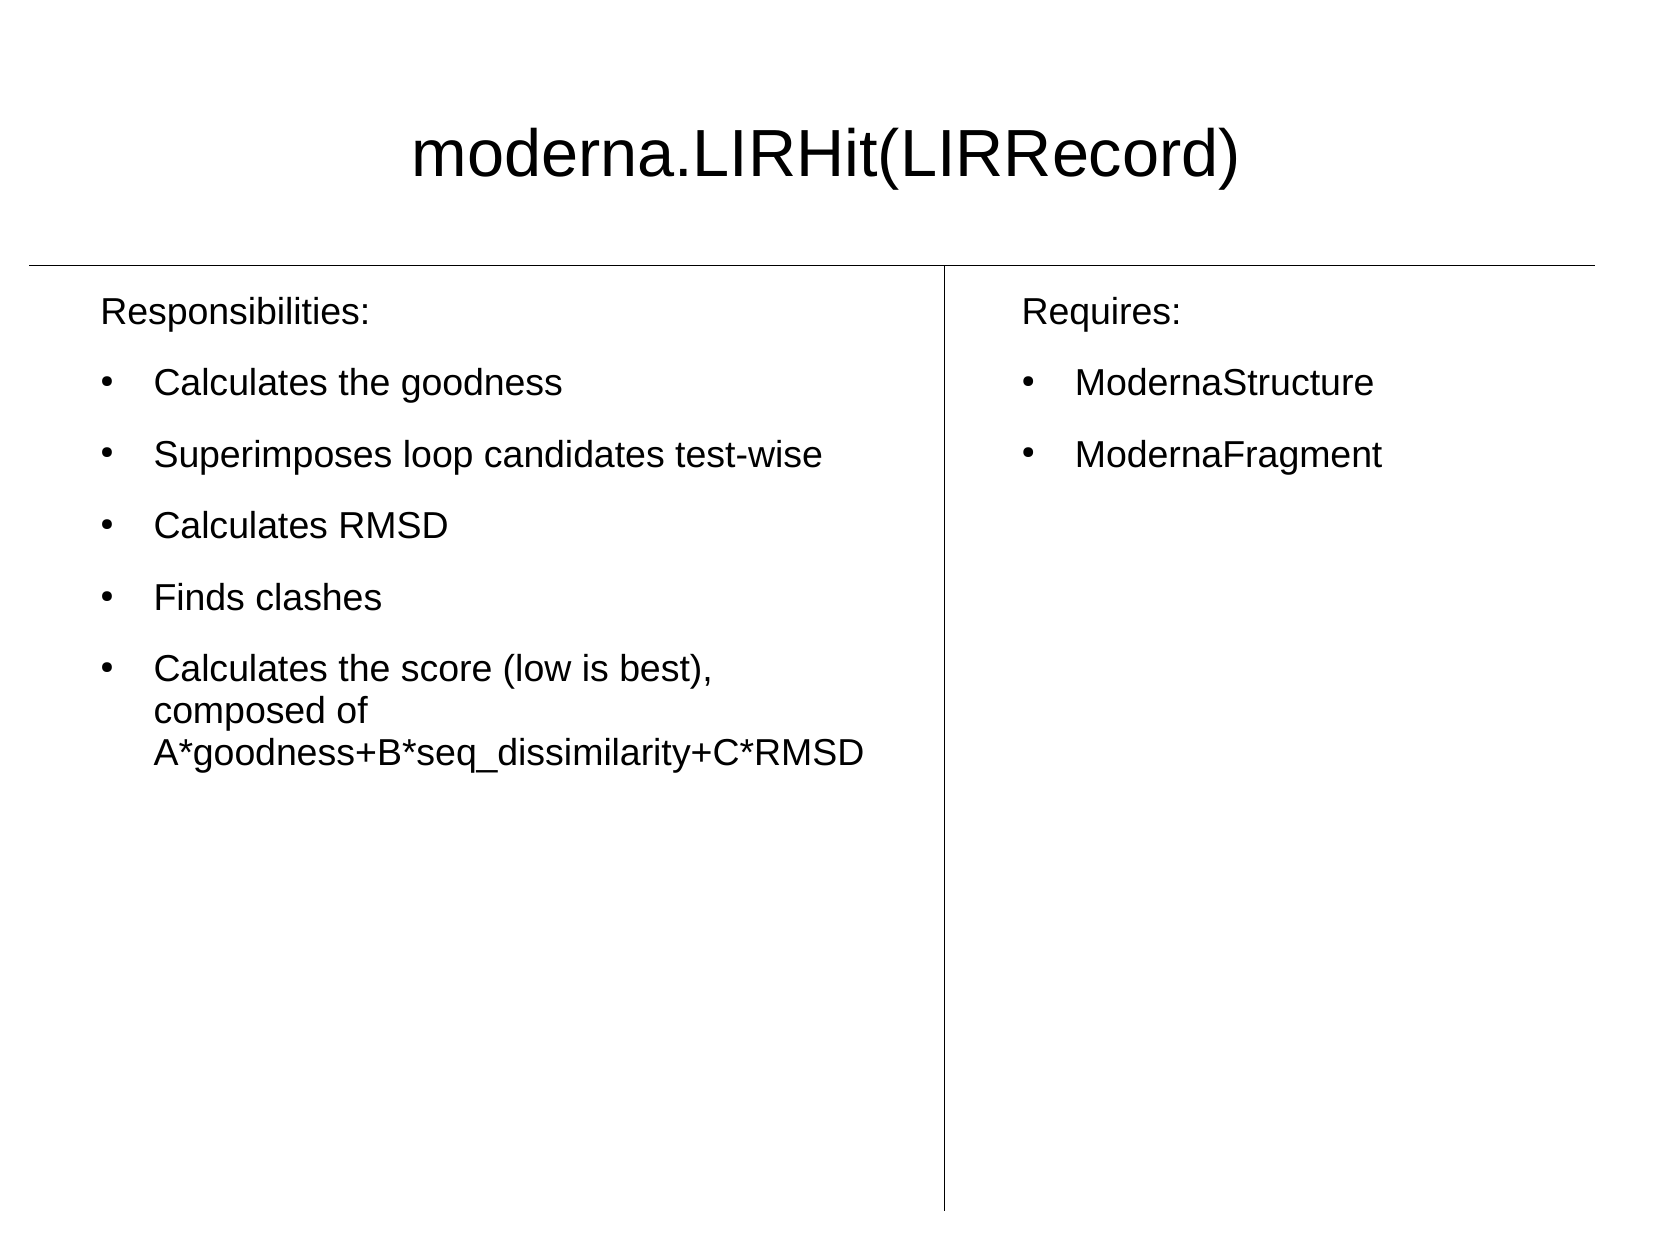

# moderna.LIRHit(LIRRecord)
Responsibilities:
Calculates the goodness
Superimposes loop candidates test-wise
Calculates RMSD
Finds clashes
Calculates the score (low is best), composed of
A*goodness+B*seq_dissimilarity+C*RMSD
Requires:
ModernaStructure
ModernaFragment